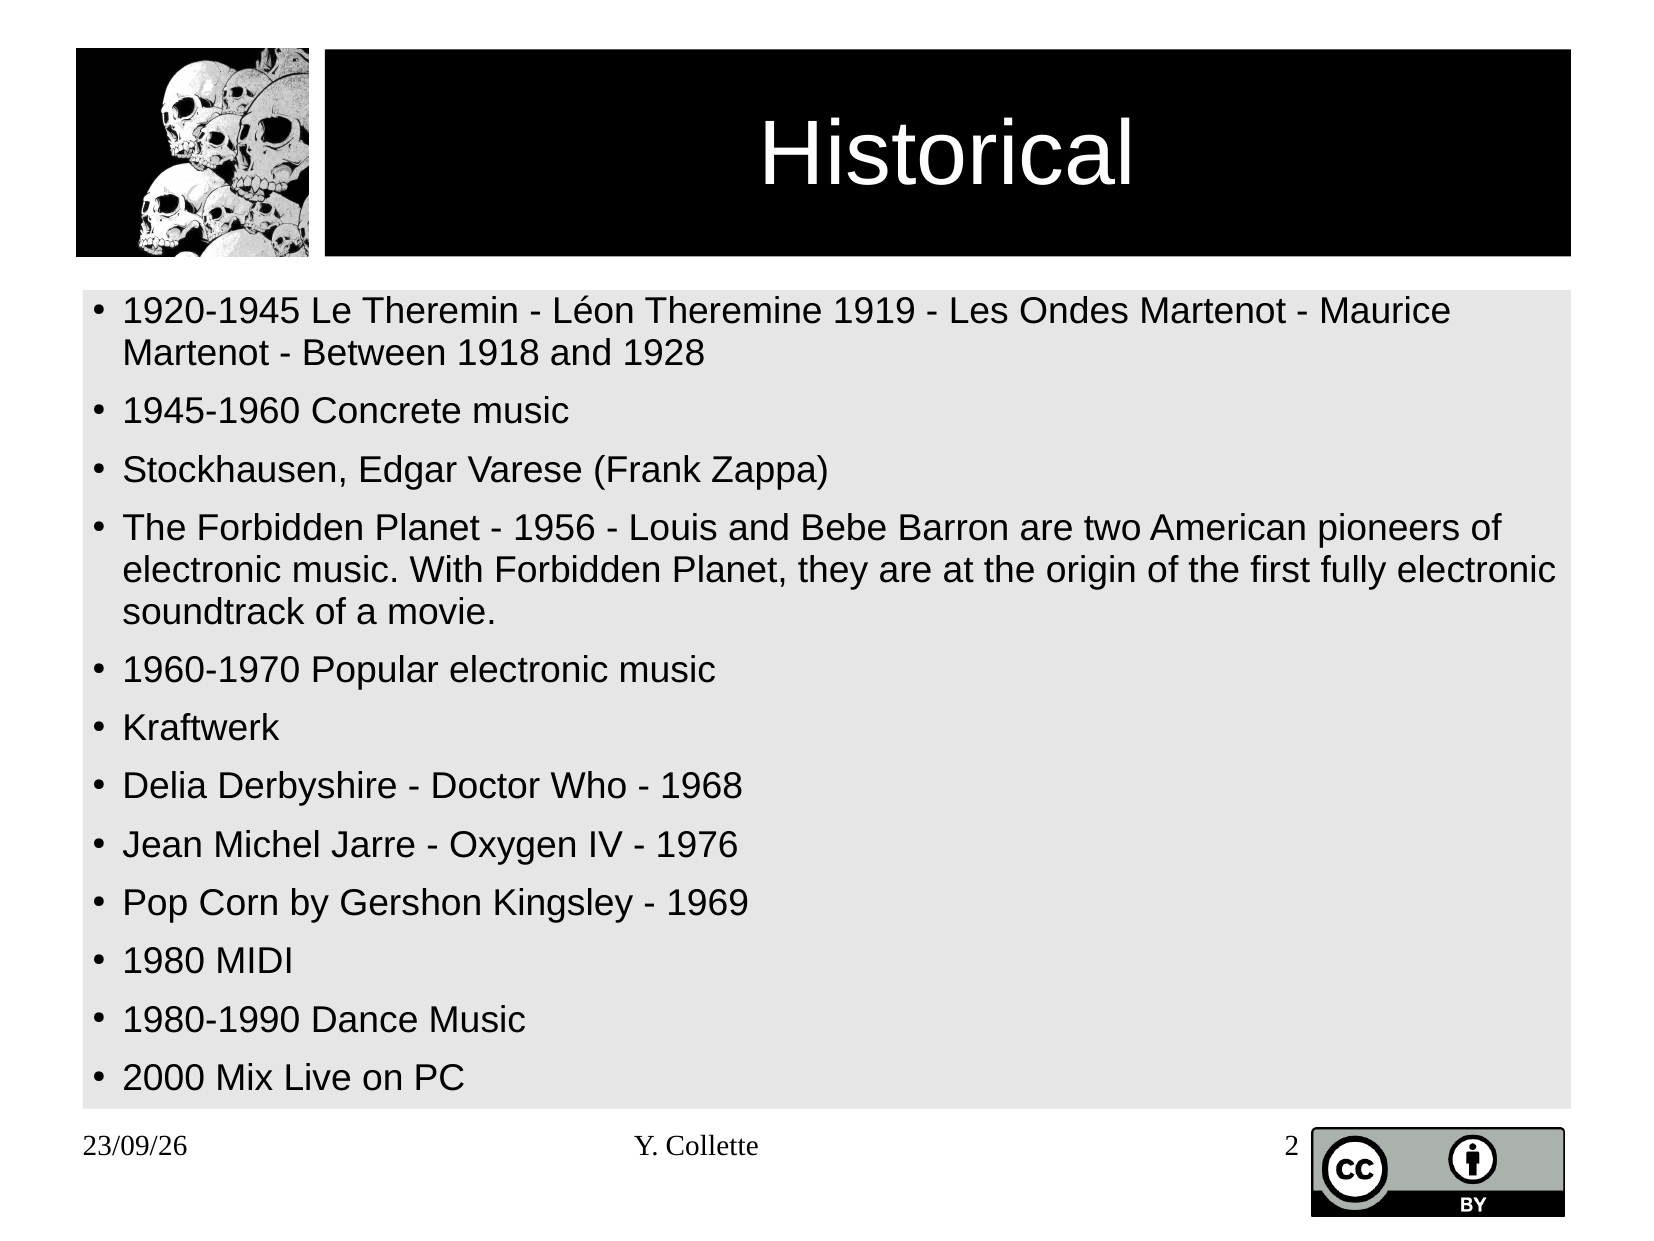

# Historical
1920-1945 Le Theremin - Léon Theremine 1919 - Les Ondes Martenot - Maurice Martenot - Between 1918 and 1928
1945-1960 Concrete music
Stockhausen, Edgar Varese (Frank Zappa)
The Forbidden Planet - 1956 - Louis and Bebe Barron are two American pioneers of electronic music. With Forbidden Planet, they are at the origin of the first fully electronic soundtrack of a movie.
1960-1970 Popular electronic music
Kraftwerk
Delia Derbyshire - Doctor Who - 1968
Jean Michel Jarre - Oxygen IV - 1976
Pop Corn by Gershon Kingsley - 1969
1980 MIDI
1980-1990 Dance Music
2000 Mix Live on PC
Y. Collette
2